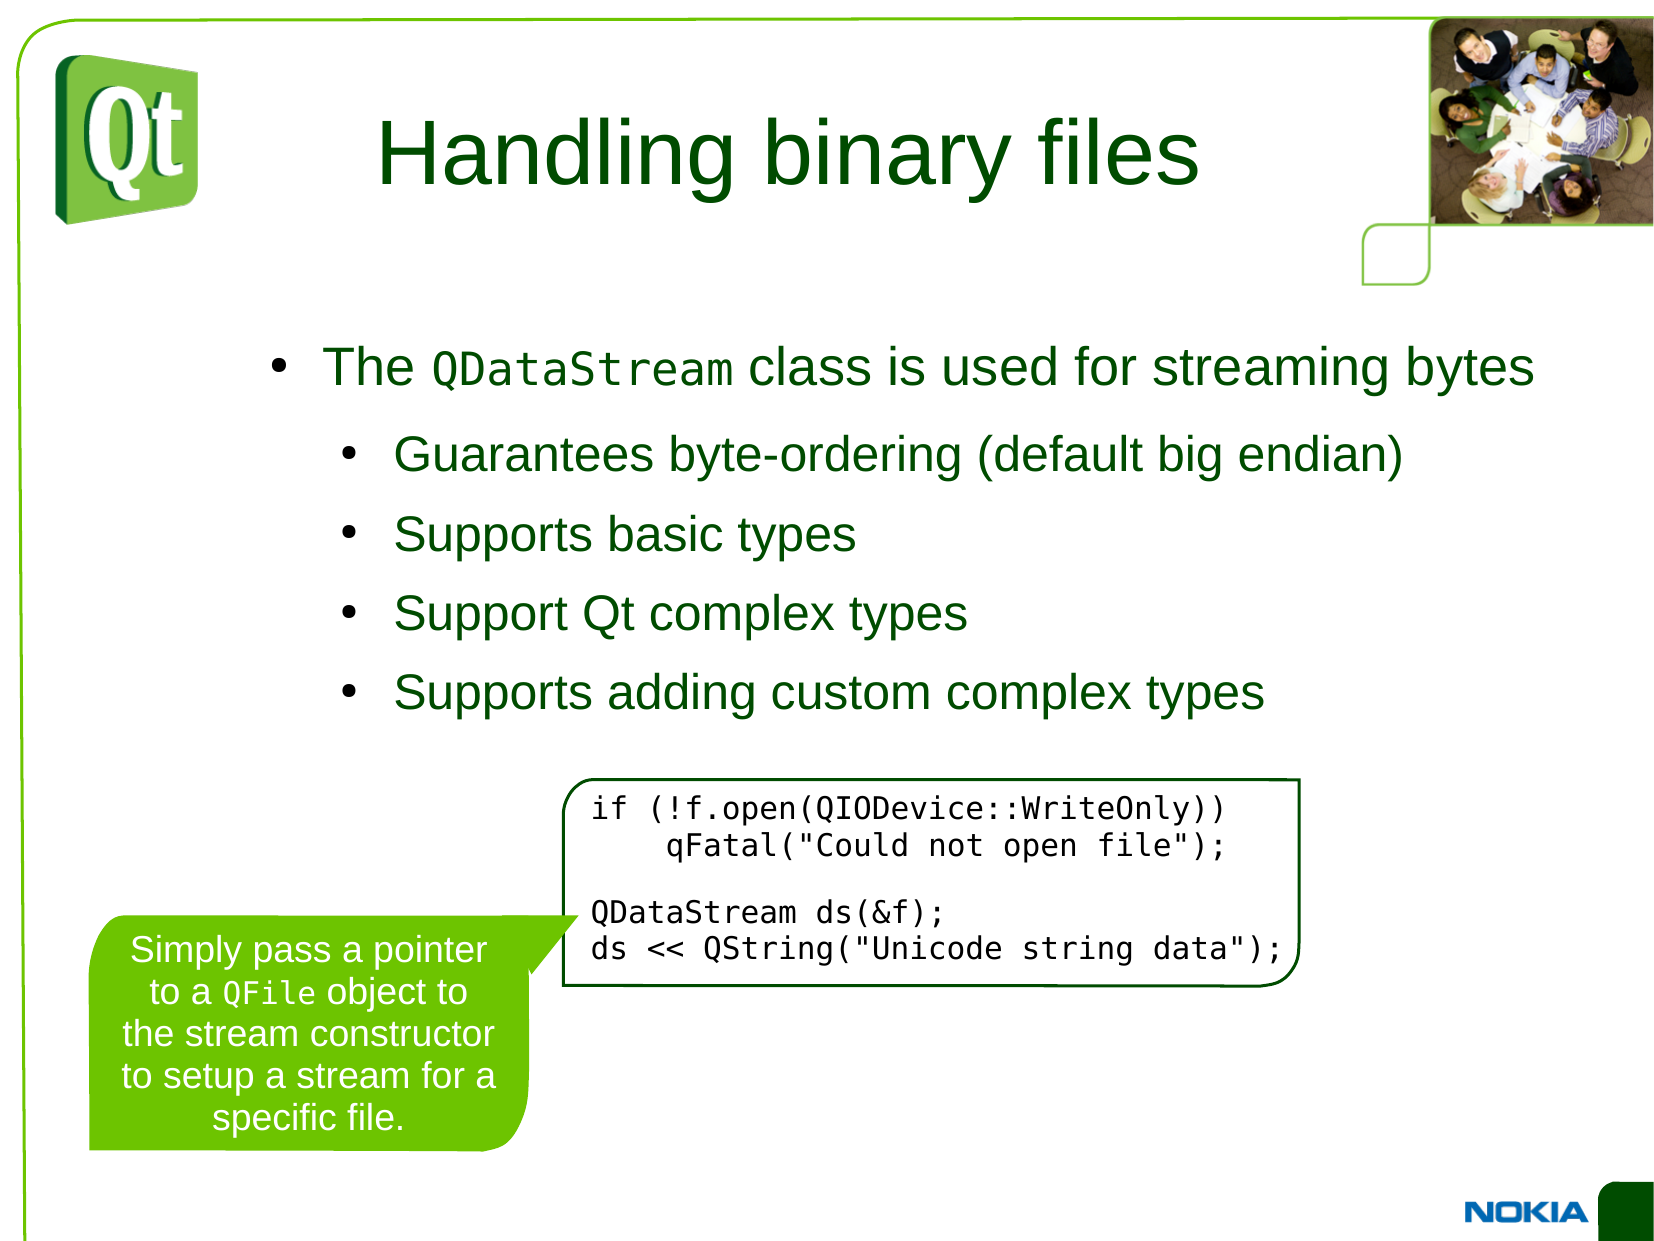

# Handling binary files
The QDataStream class is used for streaming bytes
Guarantees byte-ordering (default big endian)
Supports basic types
Support Qt complex types
Supports adding custom complex types
if (!f.open(QIODevice::WriteOnly))
 qFatal("Could not open file");
QDataStream ds(&f);
ds << QString("Unicode string data");
Simply pass a pointer
to a QFile object to
the stream constructor
to setup a stream for a
specific file.